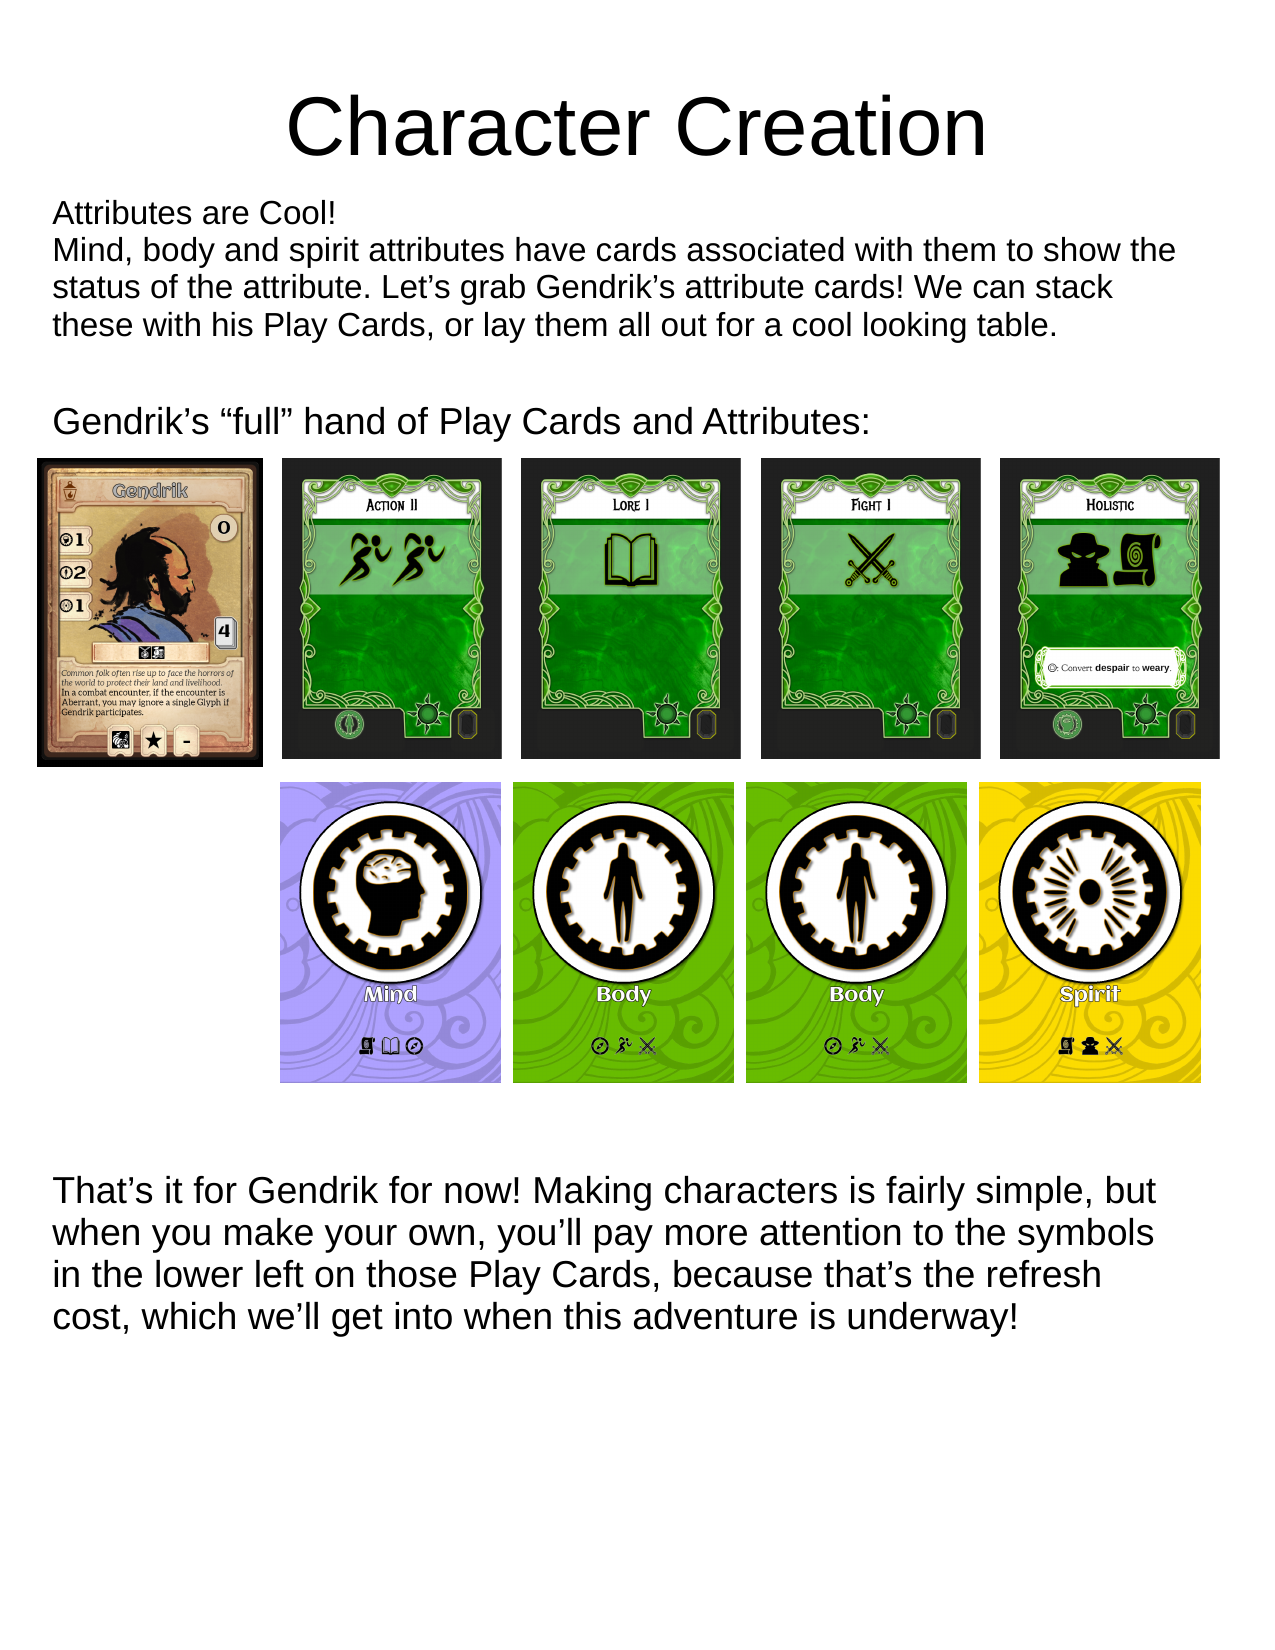

# Character Creation
Attributes are Cool!
Mind, body and spirit attributes have cards associated with them to show the status of the attribute. Let’s grab Gendrik’s attribute cards! We can stack these with his Play Cards, or lay them all out for a cool looking table.
Gendrik’s “full” hand of Play Cards and Attributes:
That’s it for Gendrik for now! Making characters is fairly simple, but when you make your own, you’ll pay more attention to the symbols in the lower left on those Play Cards, because that’s the refresh cost, which we’ll get into when this adventure is underway!